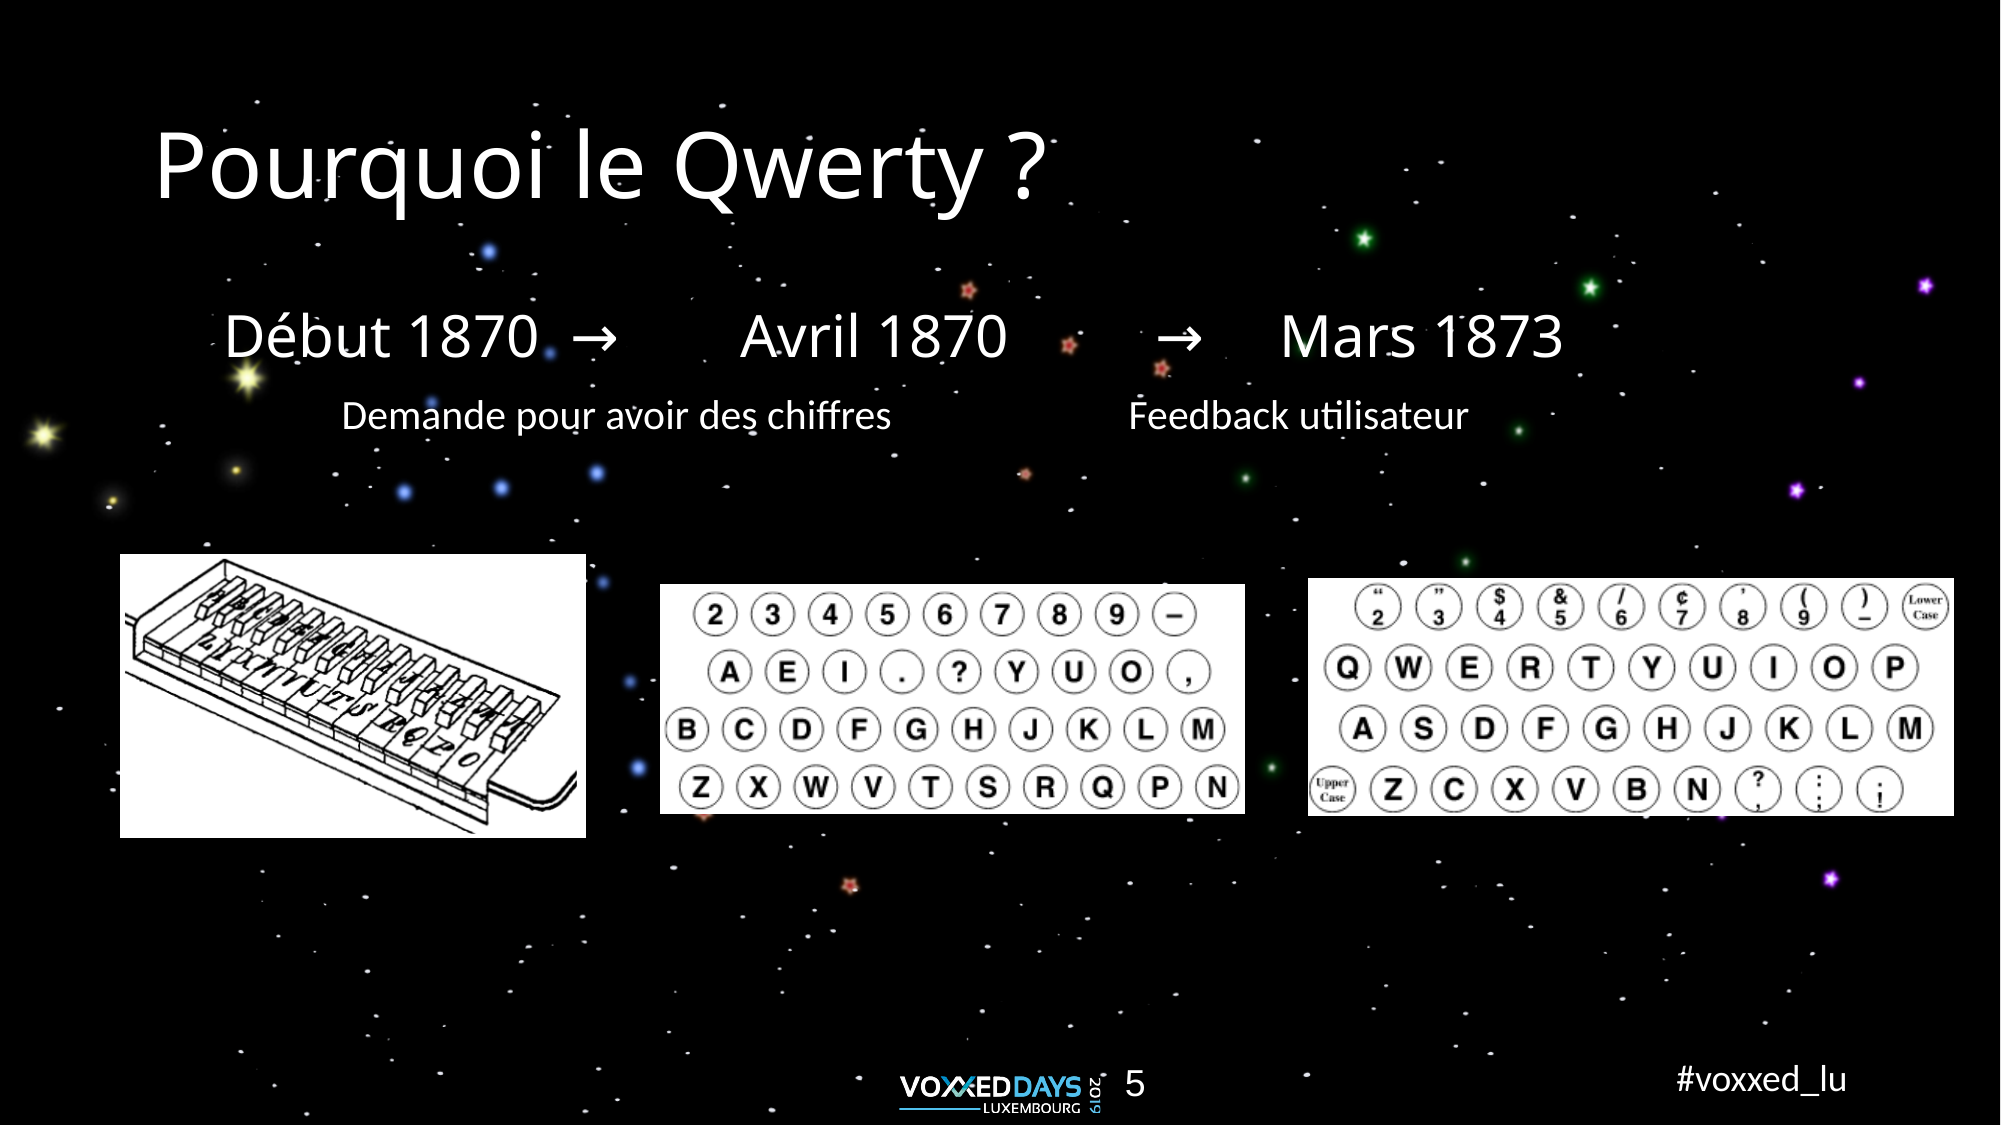

# Pourquoi le Qwerty ?
Début 1870 → Avril 1870	 → Mars 1873
 Demande pour avoir des chiffres Feedback utilisateur